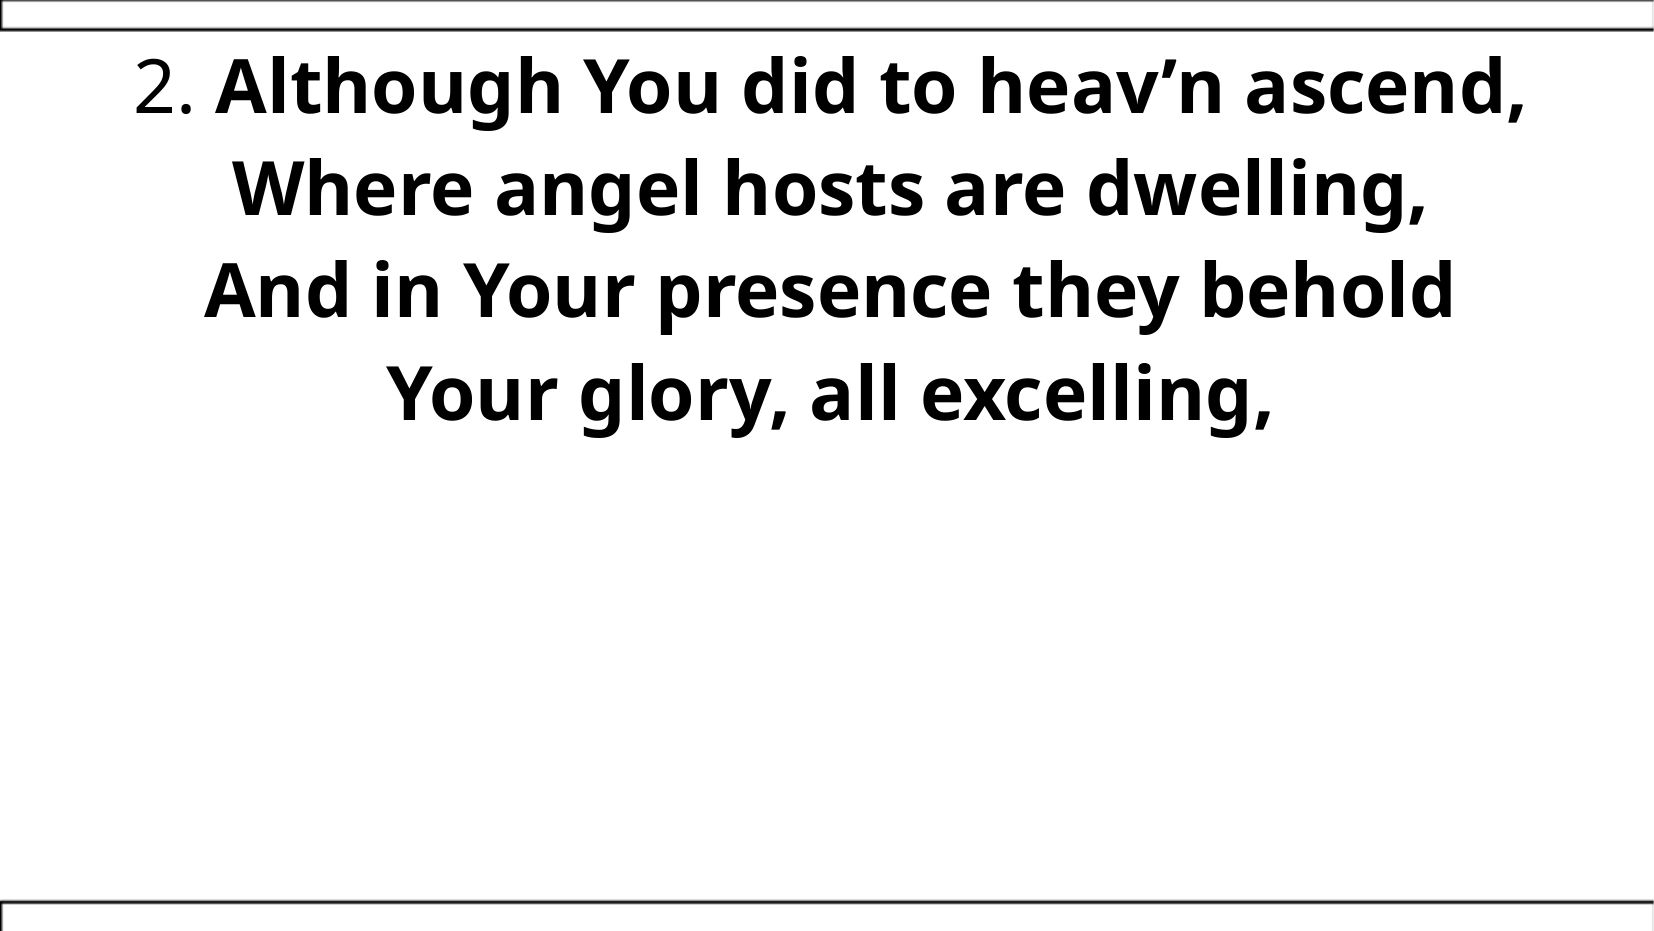

2. Although You did to heav’n ascend,
Where angel hosts are dwelling,
And in Your presence they behold
Your glory, all excelling,